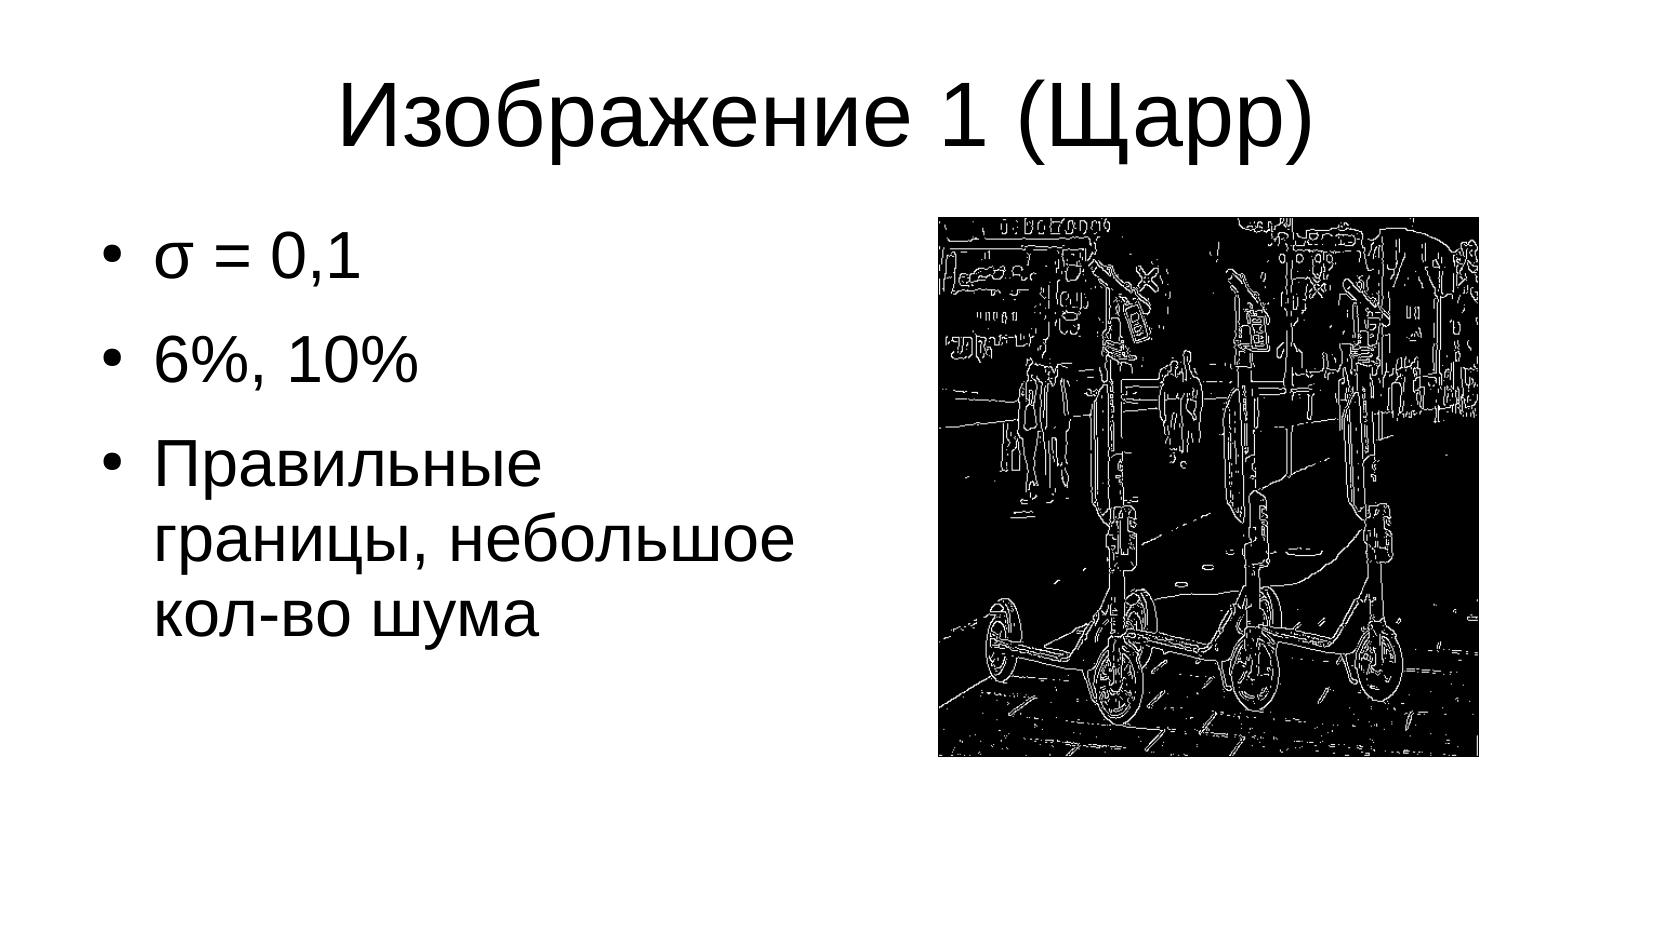

# Изображение 1 (Щарр)
σ = 0,1
6%, 10%
Правильные границы, небольшое кол-во шума